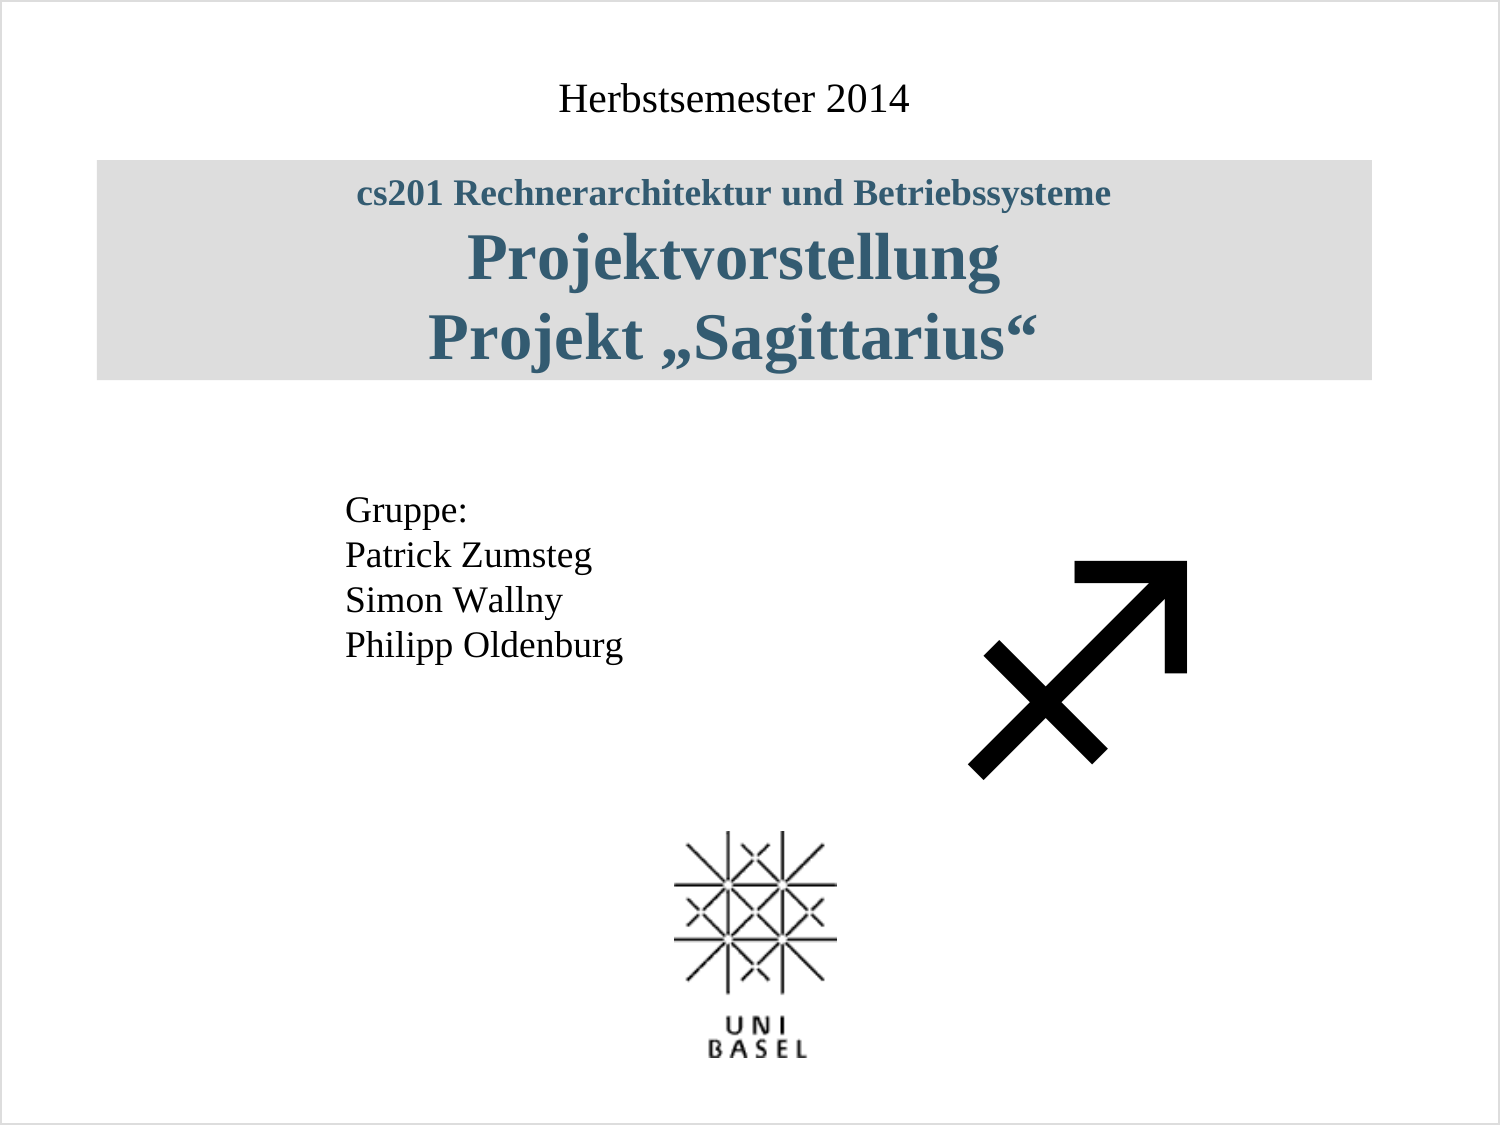

Herbstsemester 2014
cs201 Rechnerarchitektur und Betriebssysteme
Projektvorstellung
Projekt „Sagittarius“
♐
Gruppe:
Patrick Zumsteg
Simon Wallny
Philipp Oldenburg